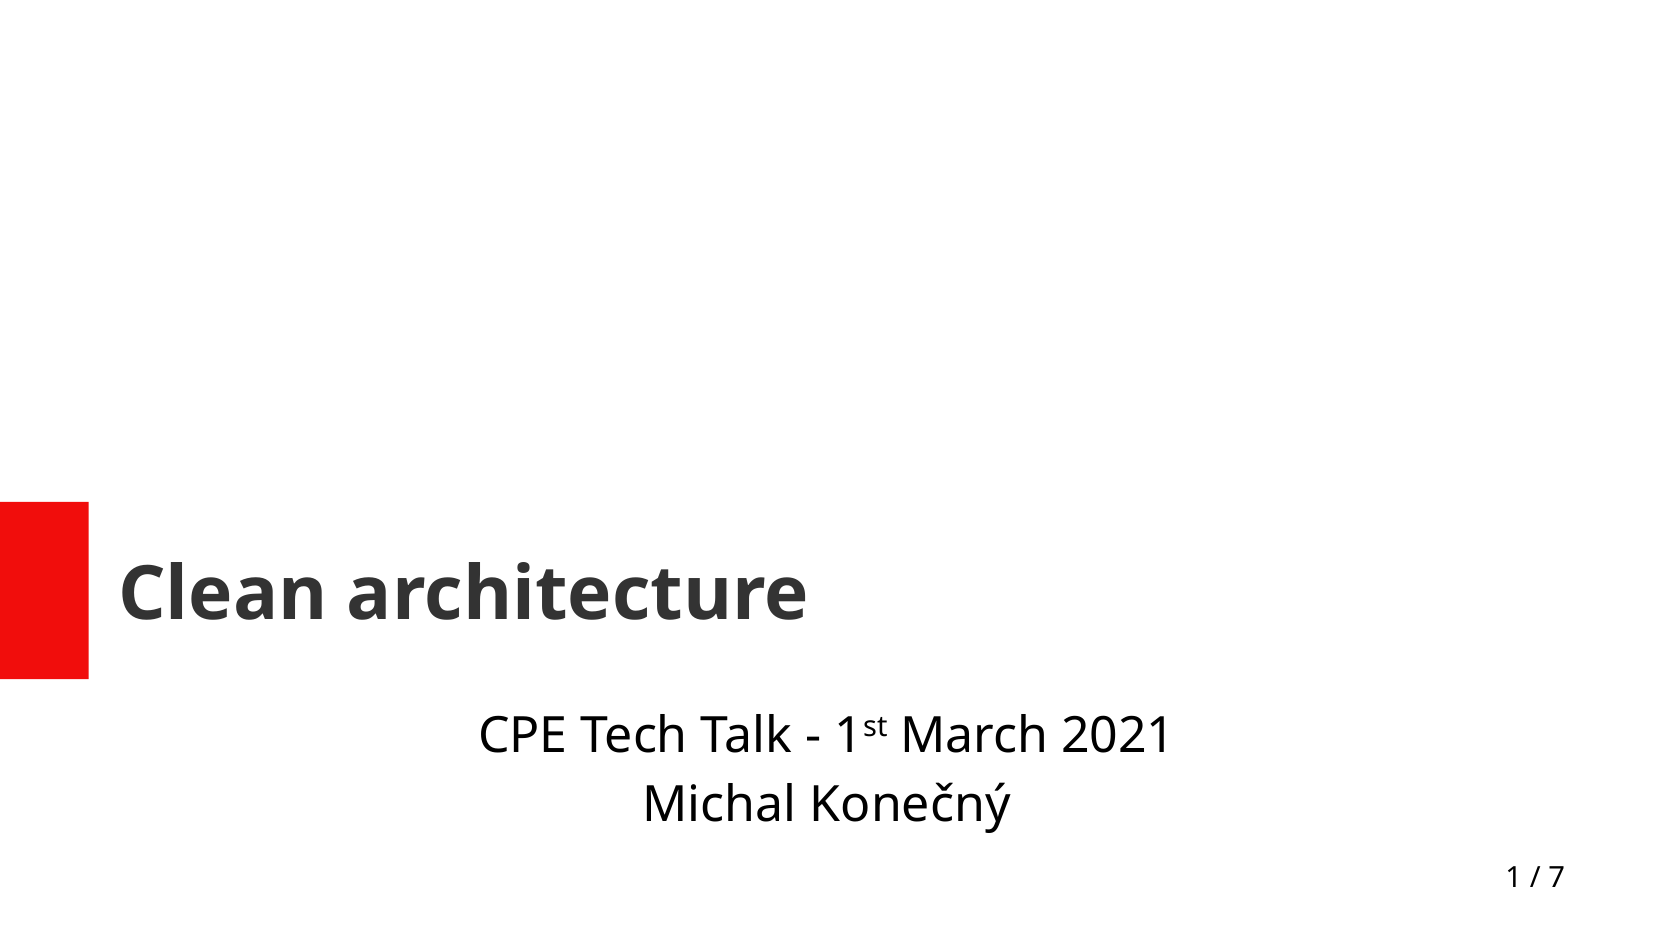

# Clean architecture
CPE Tech Talk - 1st March 2021
Michal Konečný
1